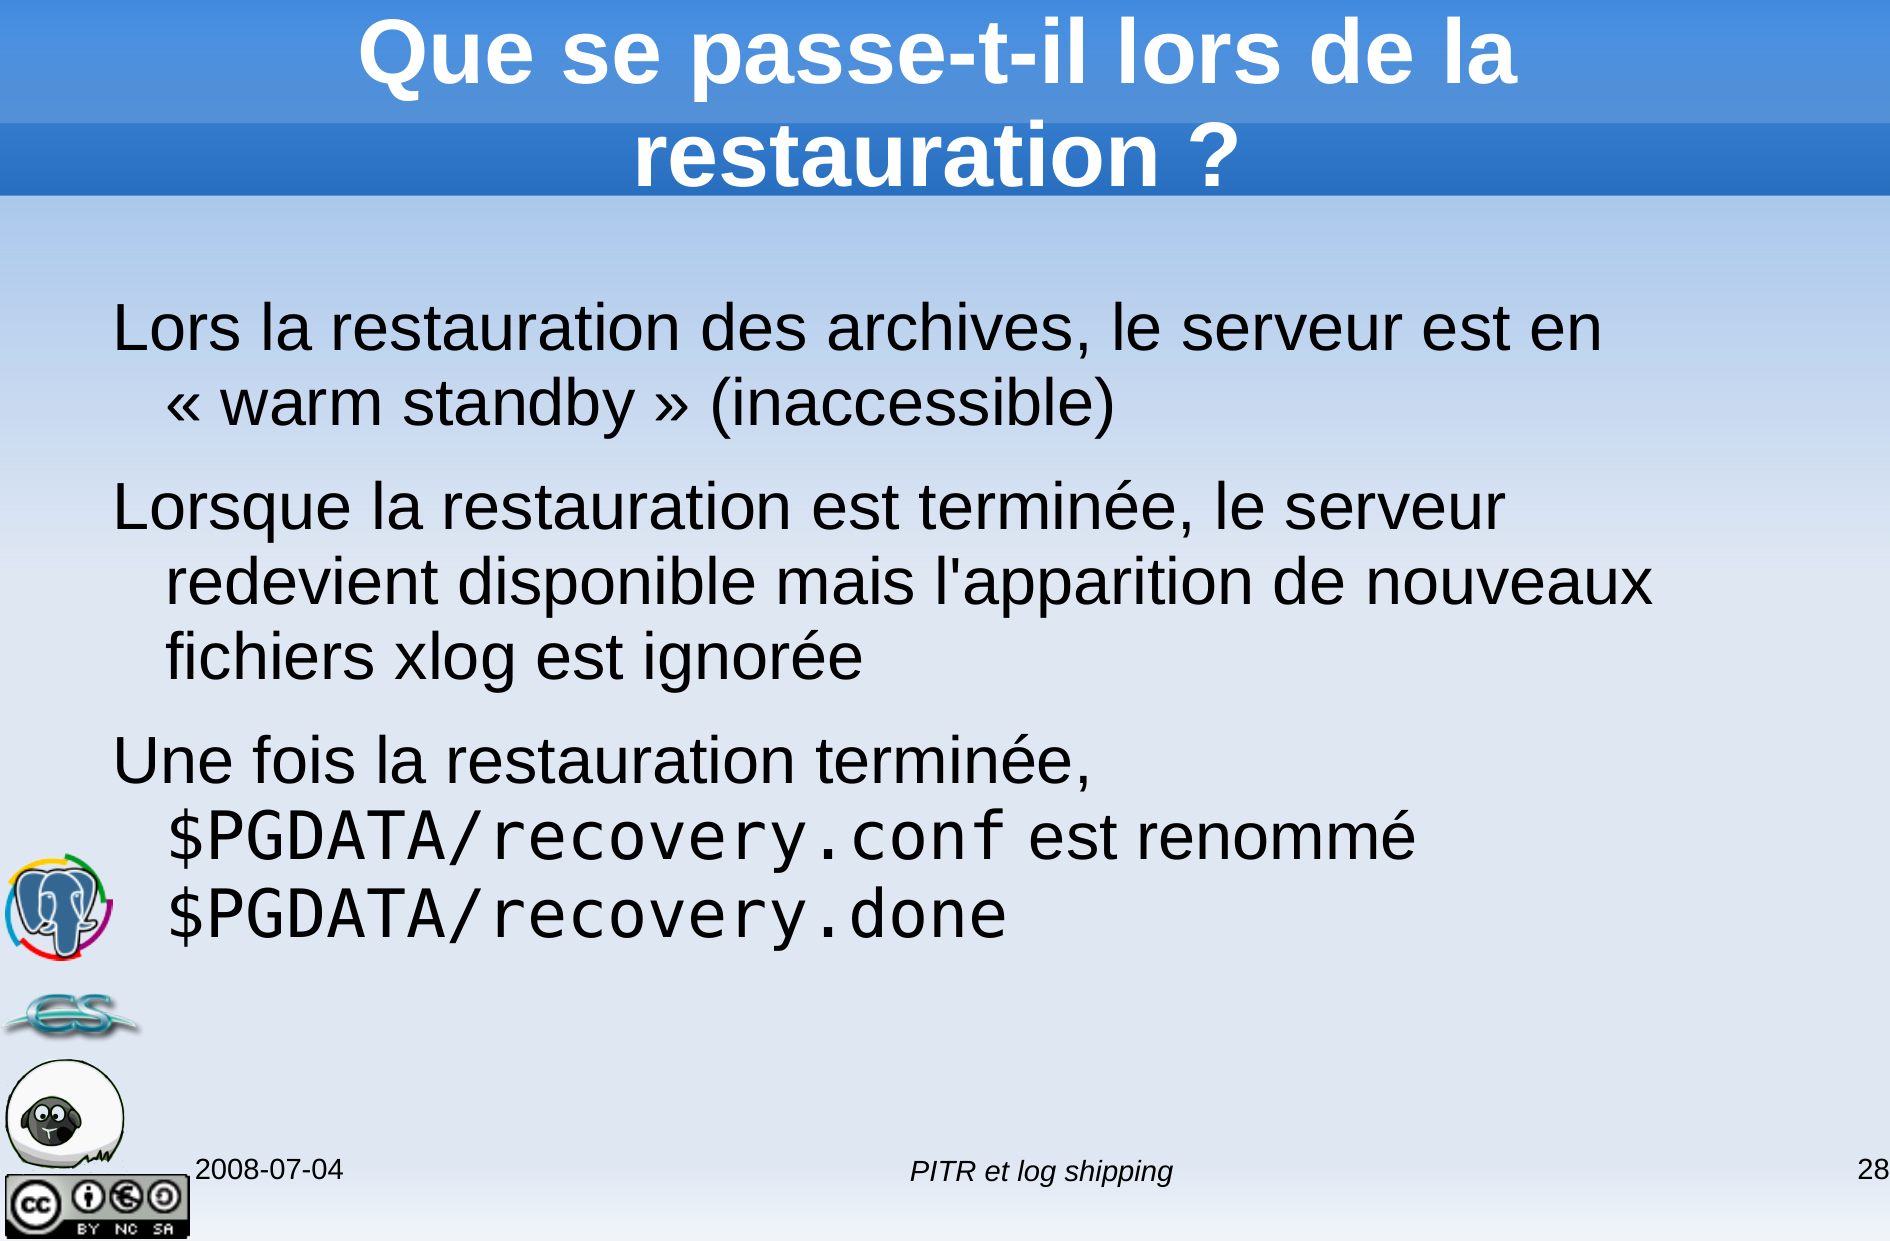

# Que se passe-t-il lors de la restauration ?
Lors la restauration des archives, le serveur est en « warm standby » (inaccessible)
Lorsque la restauration est terminée, le serveur redevient disponible mais l'apparition de nouveaux fichiers xlog est ignorée
Une fois la restauration terminée, $PGDATA/recovery.conf est renommé $PGDATA/recovery.done
2008-07-04
28
PITR et log shipping